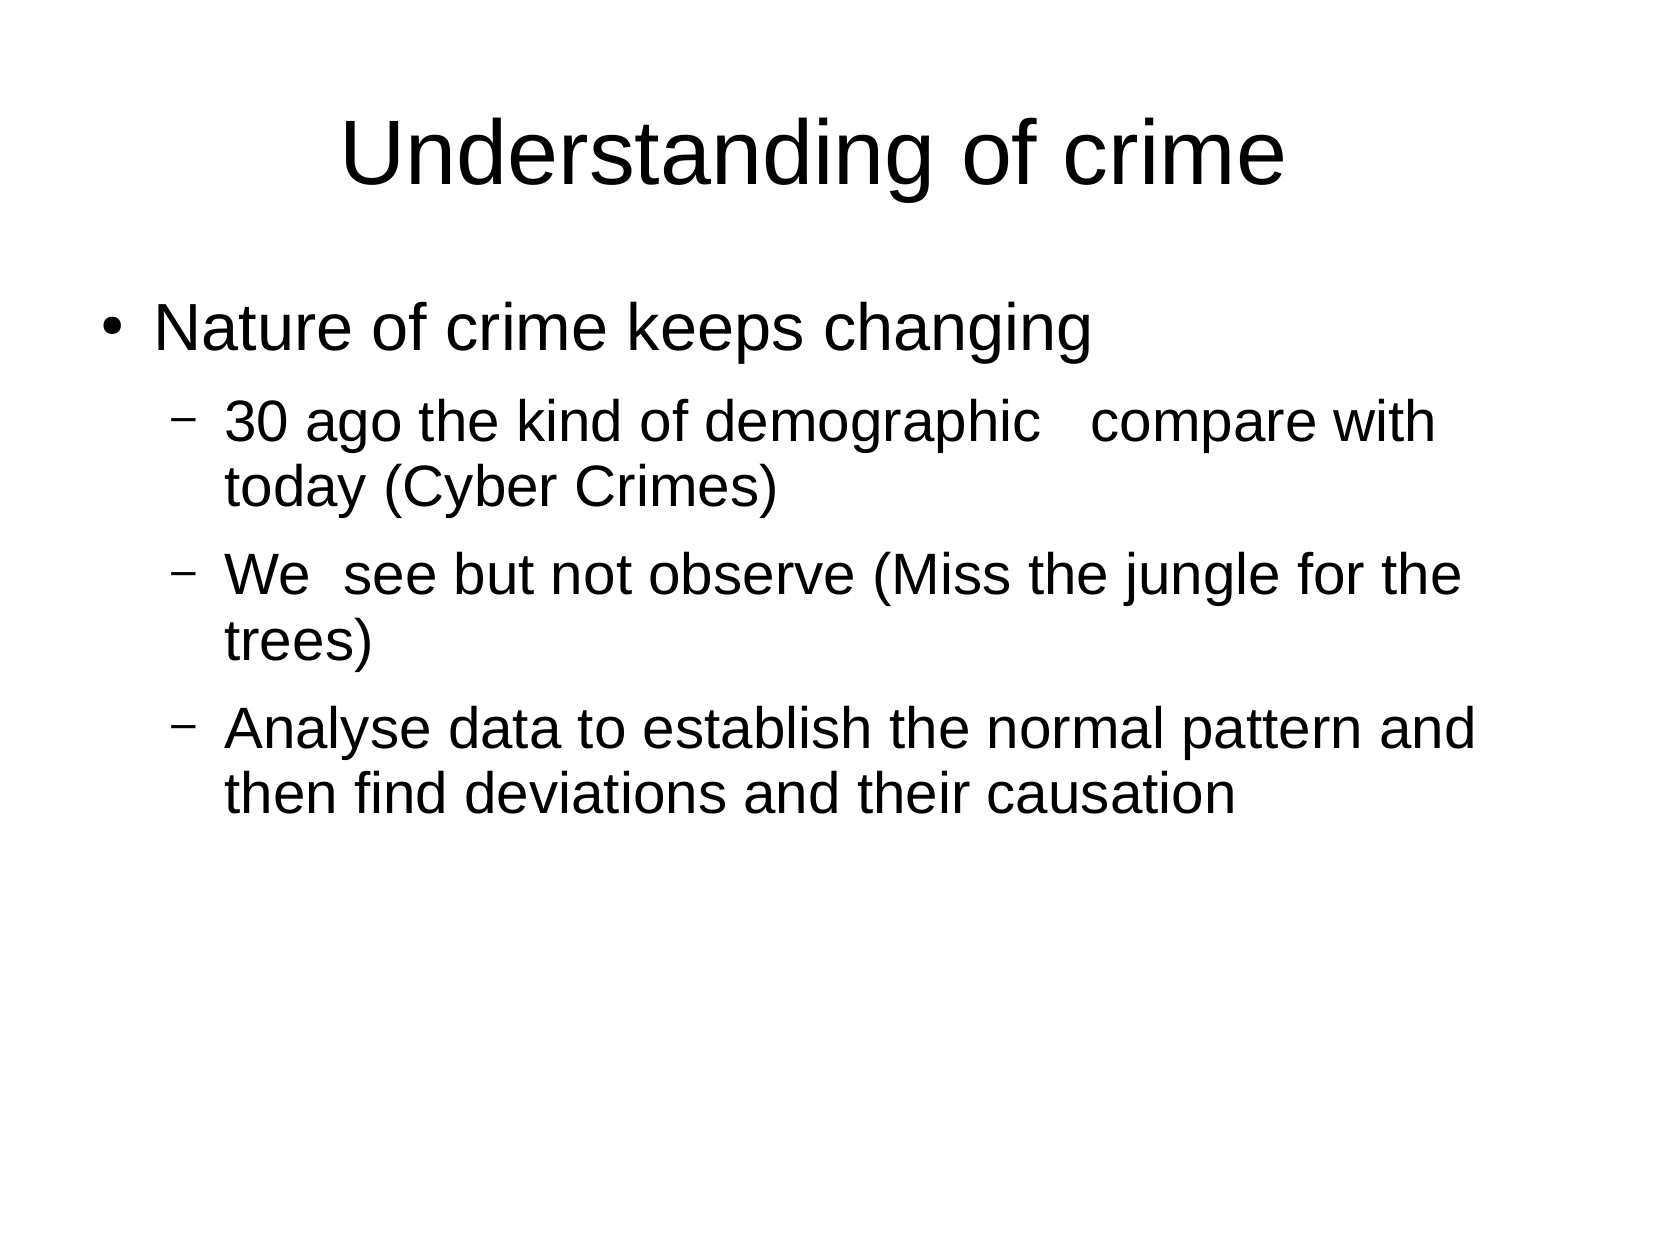

# Understanding of crime
Nature of crime keeps changing
30 ago the kind of demographic compare with today (Cyber Crimes)
We see but not observe (Miss the jungle for the trees)
Analyse data to establish the normal pattern and then find deviations and their causation